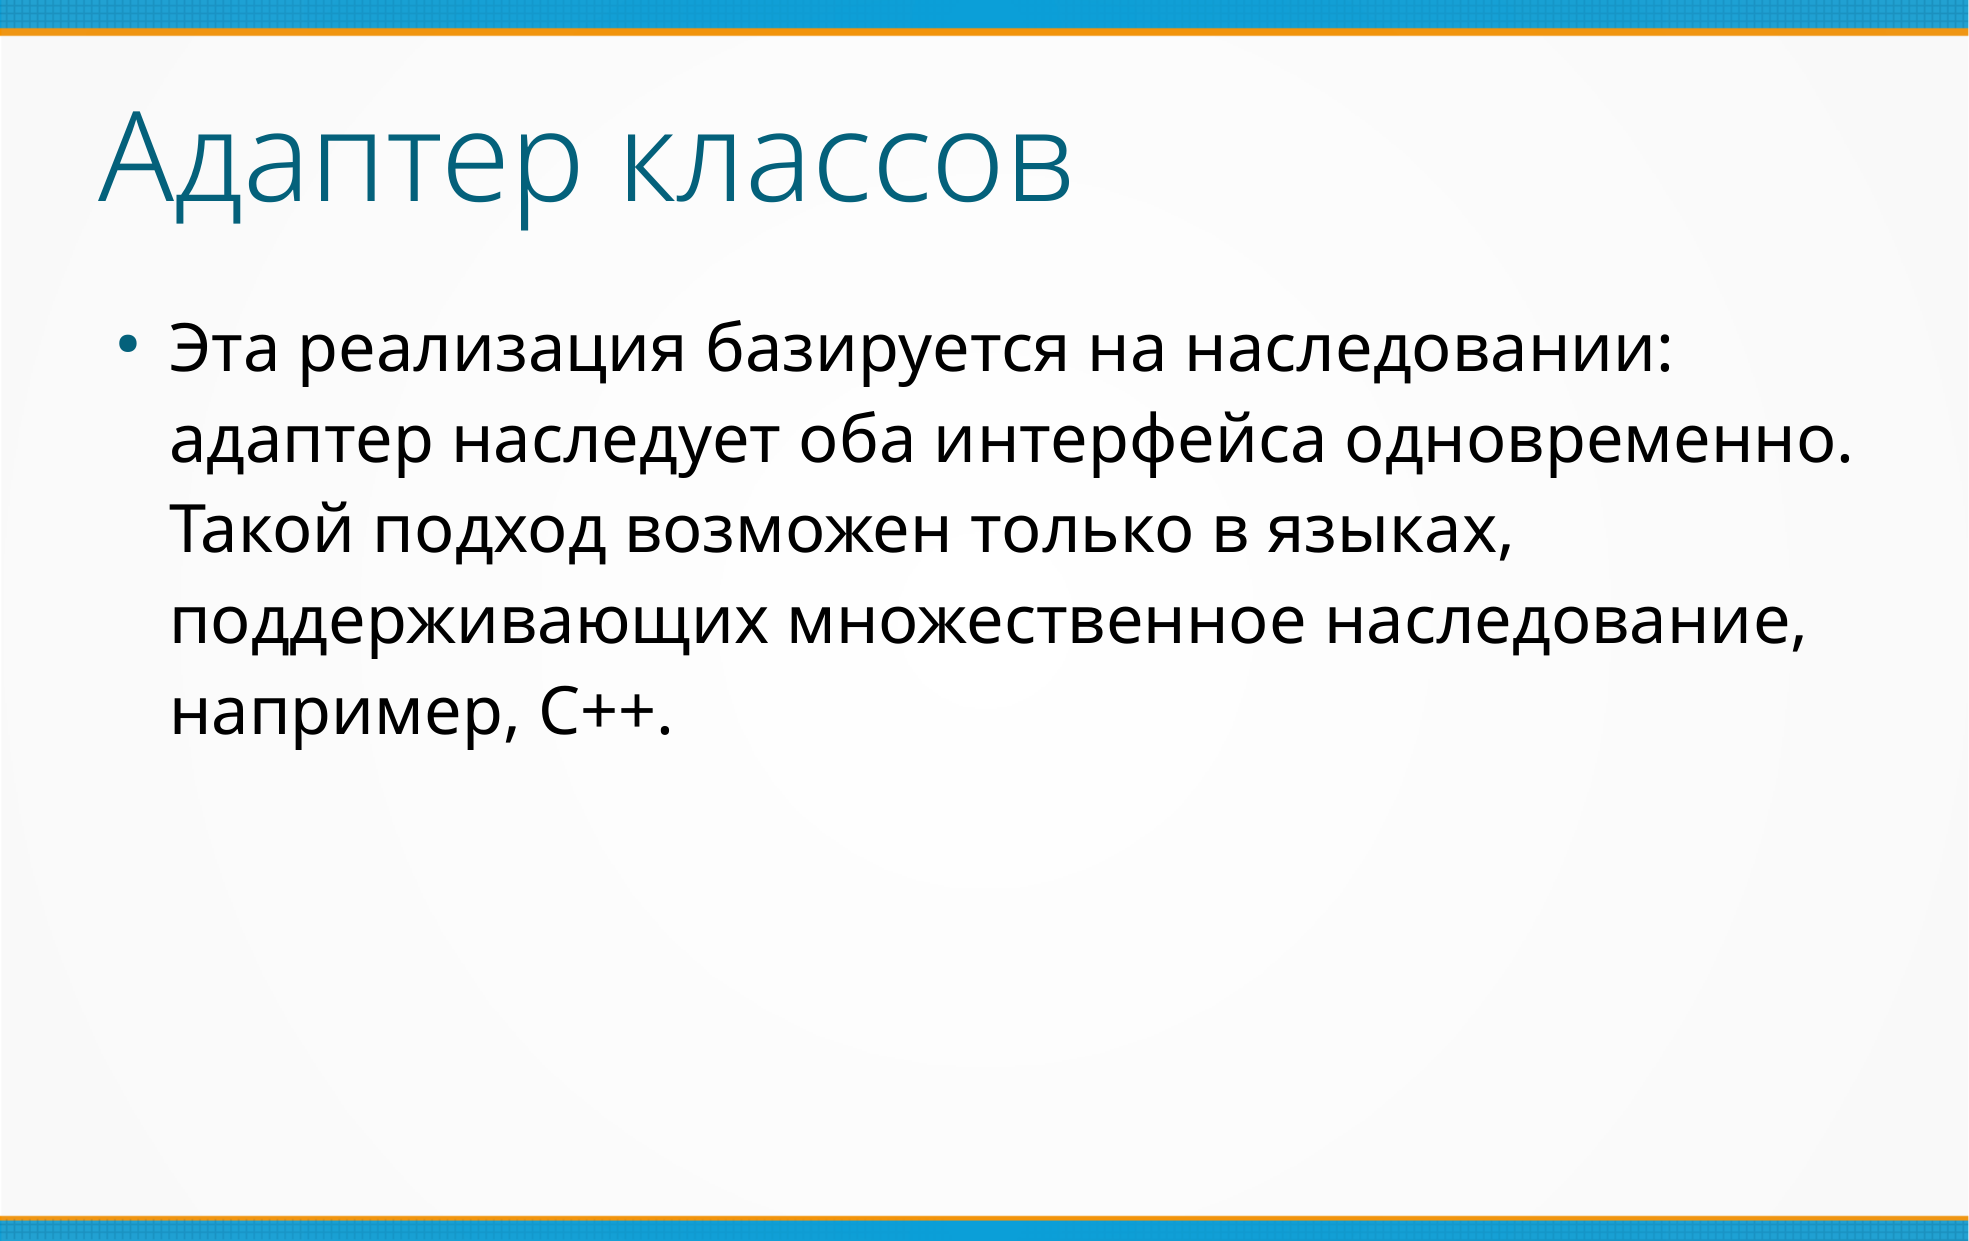

# Адаптер классов
Эта реализация базируется на наследовании: адаптер наследует оба интерфейса одновременно. Такой подход возможен только в языках, поддерживающих множественное наследование, например, C++.